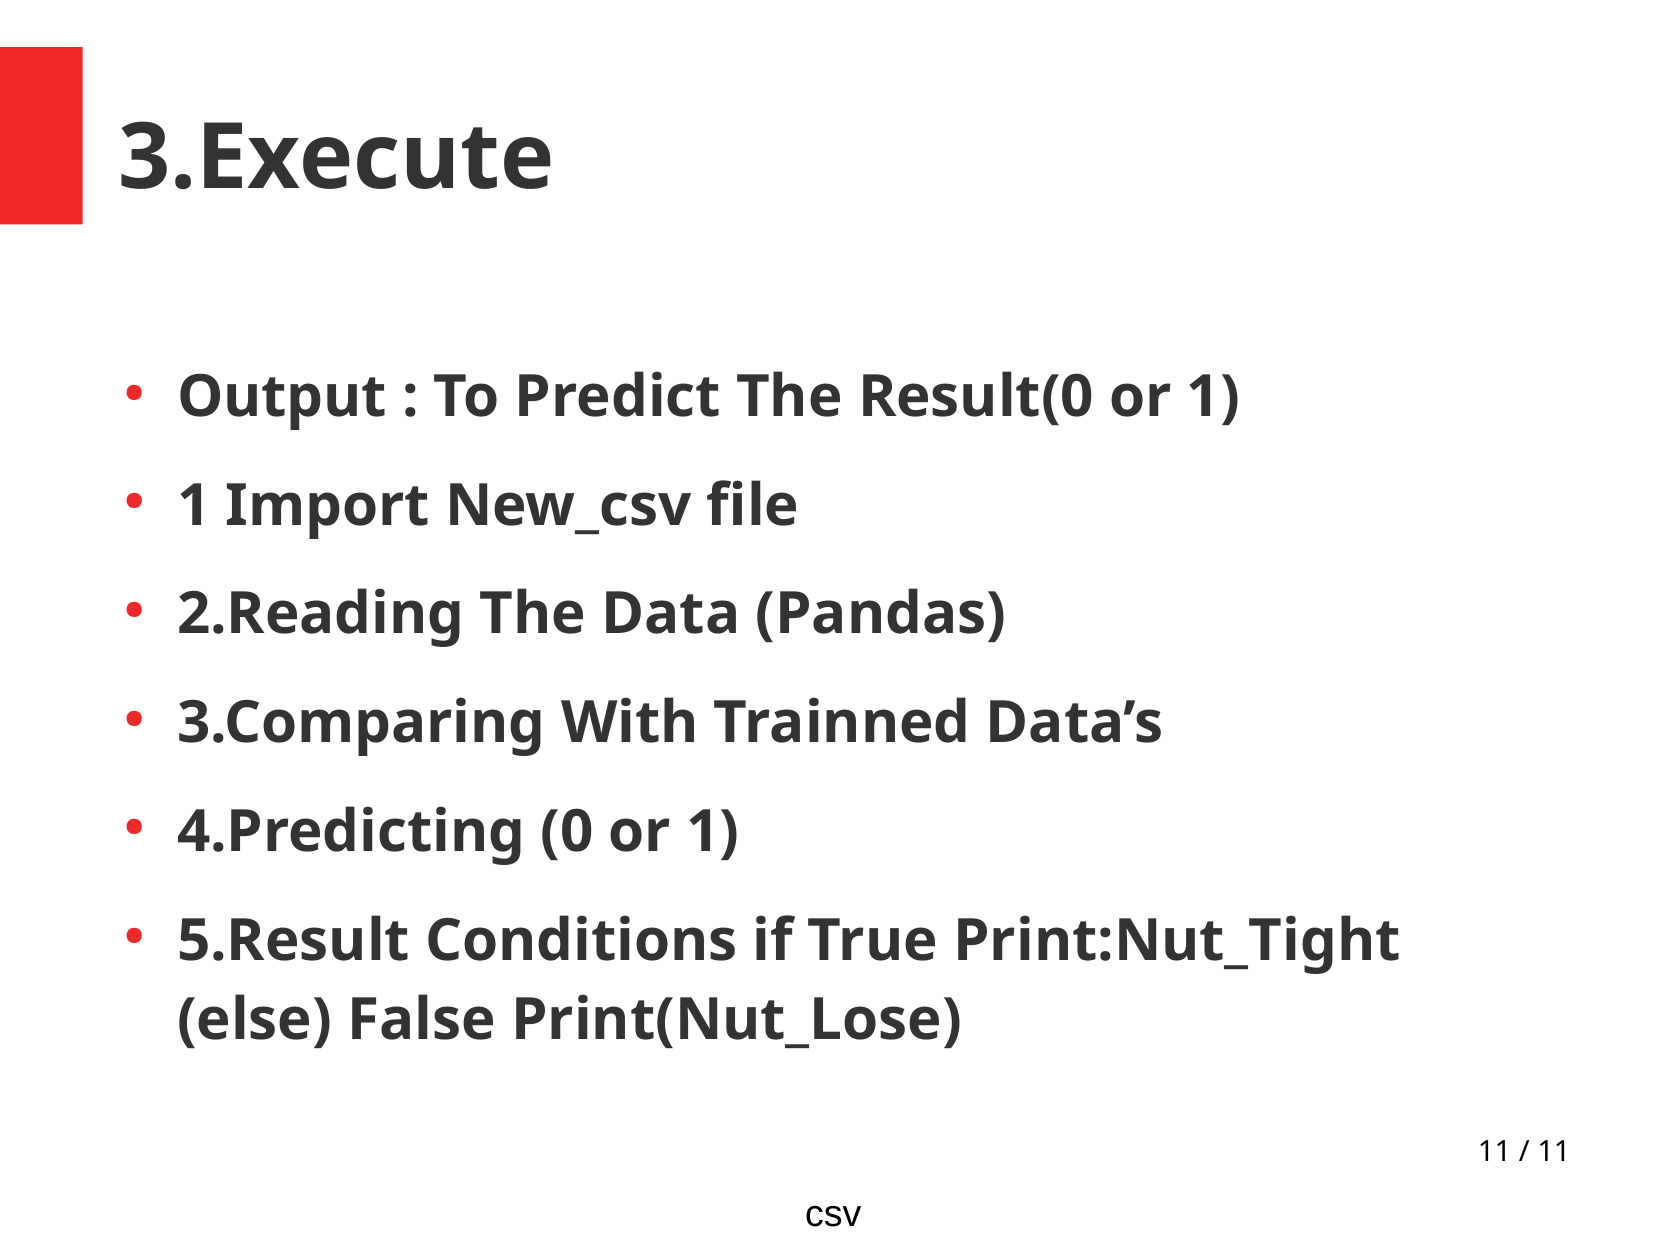

# 3.Execute
Output : To Predict The Result(0 or 1)
1 Import New_csv file
2.Reading The Data (Pandas)
3.Comparing With Trainned Data’s
4.Predicting (0 or 1)
5.Result Conditions if True Print:Nut_Tight (else) False Print(Nut_Lose)
11
csv